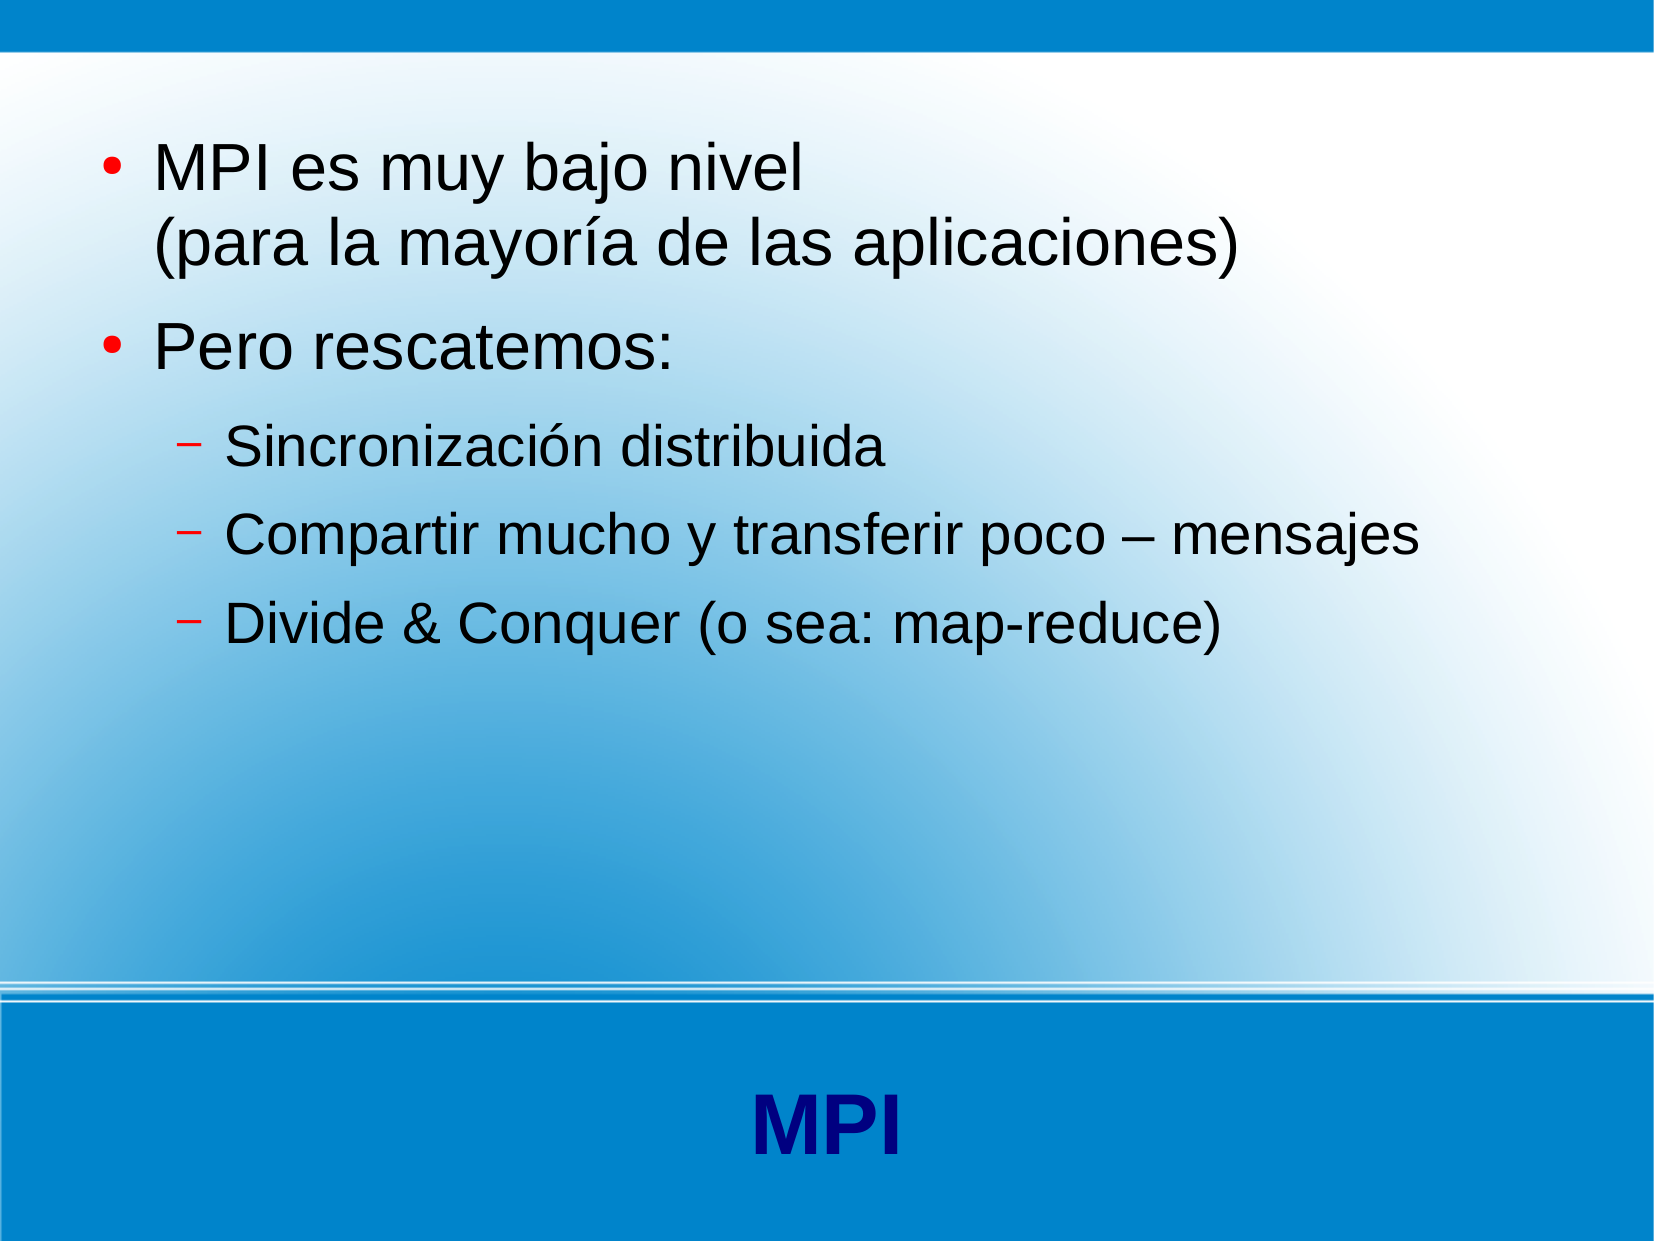

MPI es muy bajo nivel
(para la mayoría de las aplicaciones)
Pero rescatemos:
Sincronización distribuida
Compartir mucho y transferir poco – mensajes
Divide & Conquer (o sea: map-reduce)
# MPI